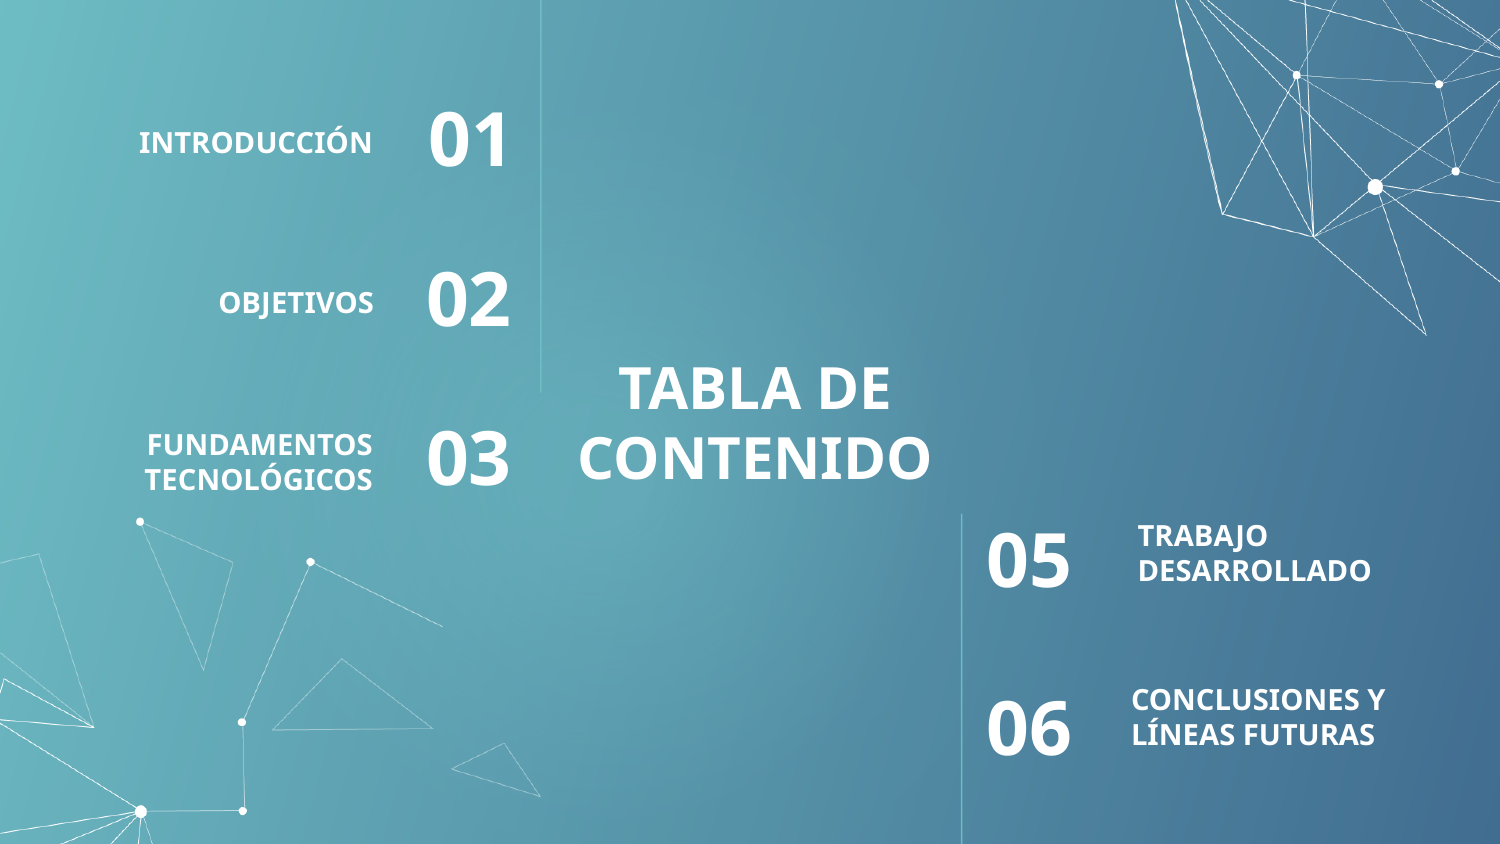

INTRODUCCIÓN
01
OBJETIVOS
02
# TABLA DE CONTENIDO
03
FUNDAMENTOS TECNOLÓGICOS
TRABAJO DESARROLLADO
05
CONCLUSIONES Y LÍNEAS FUTURAS
06